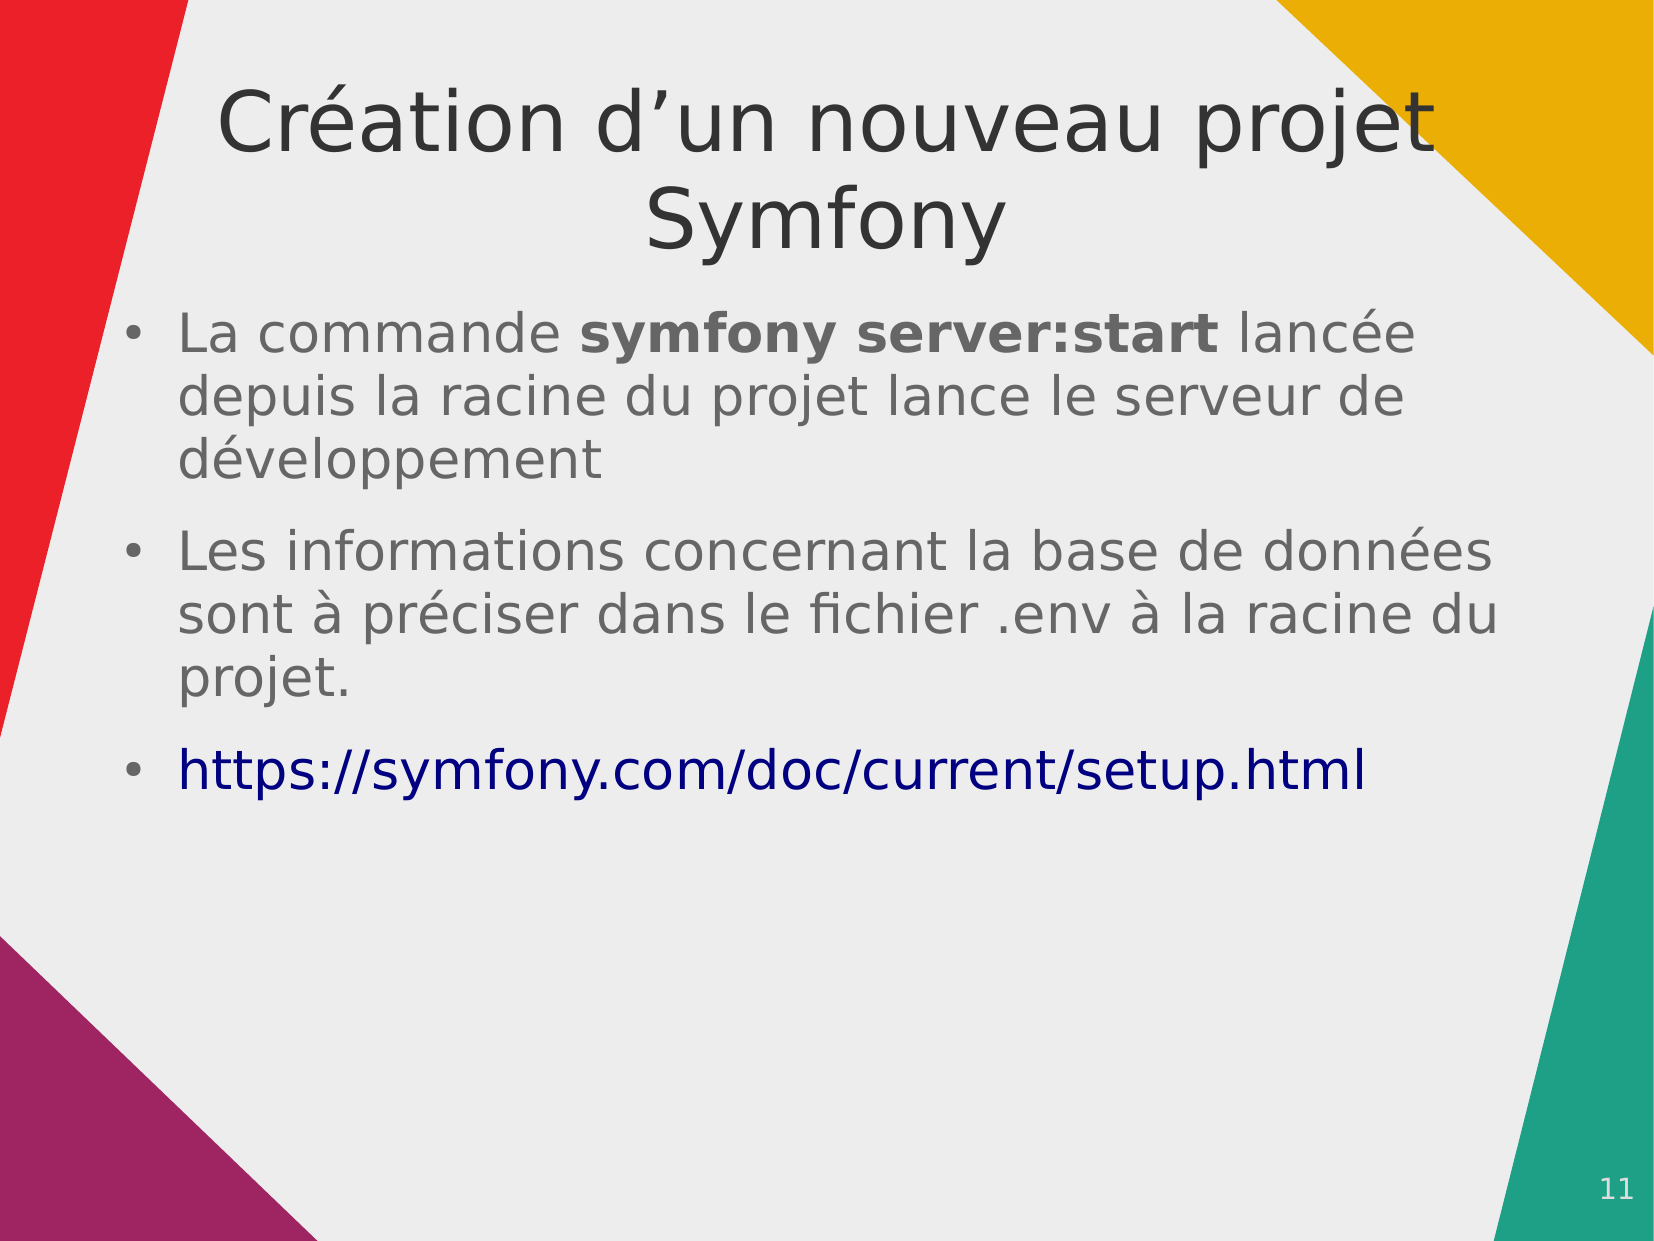

# Création d’un nouveau projet Symfony
La commande symfony server:start lancée depuis la racine du projet lance le serveur de développement
Les informations concernant la base de données sont à préciser dans le fichier .env à la racine du projet.
https://symfony.com/doc/current/setup.html
11